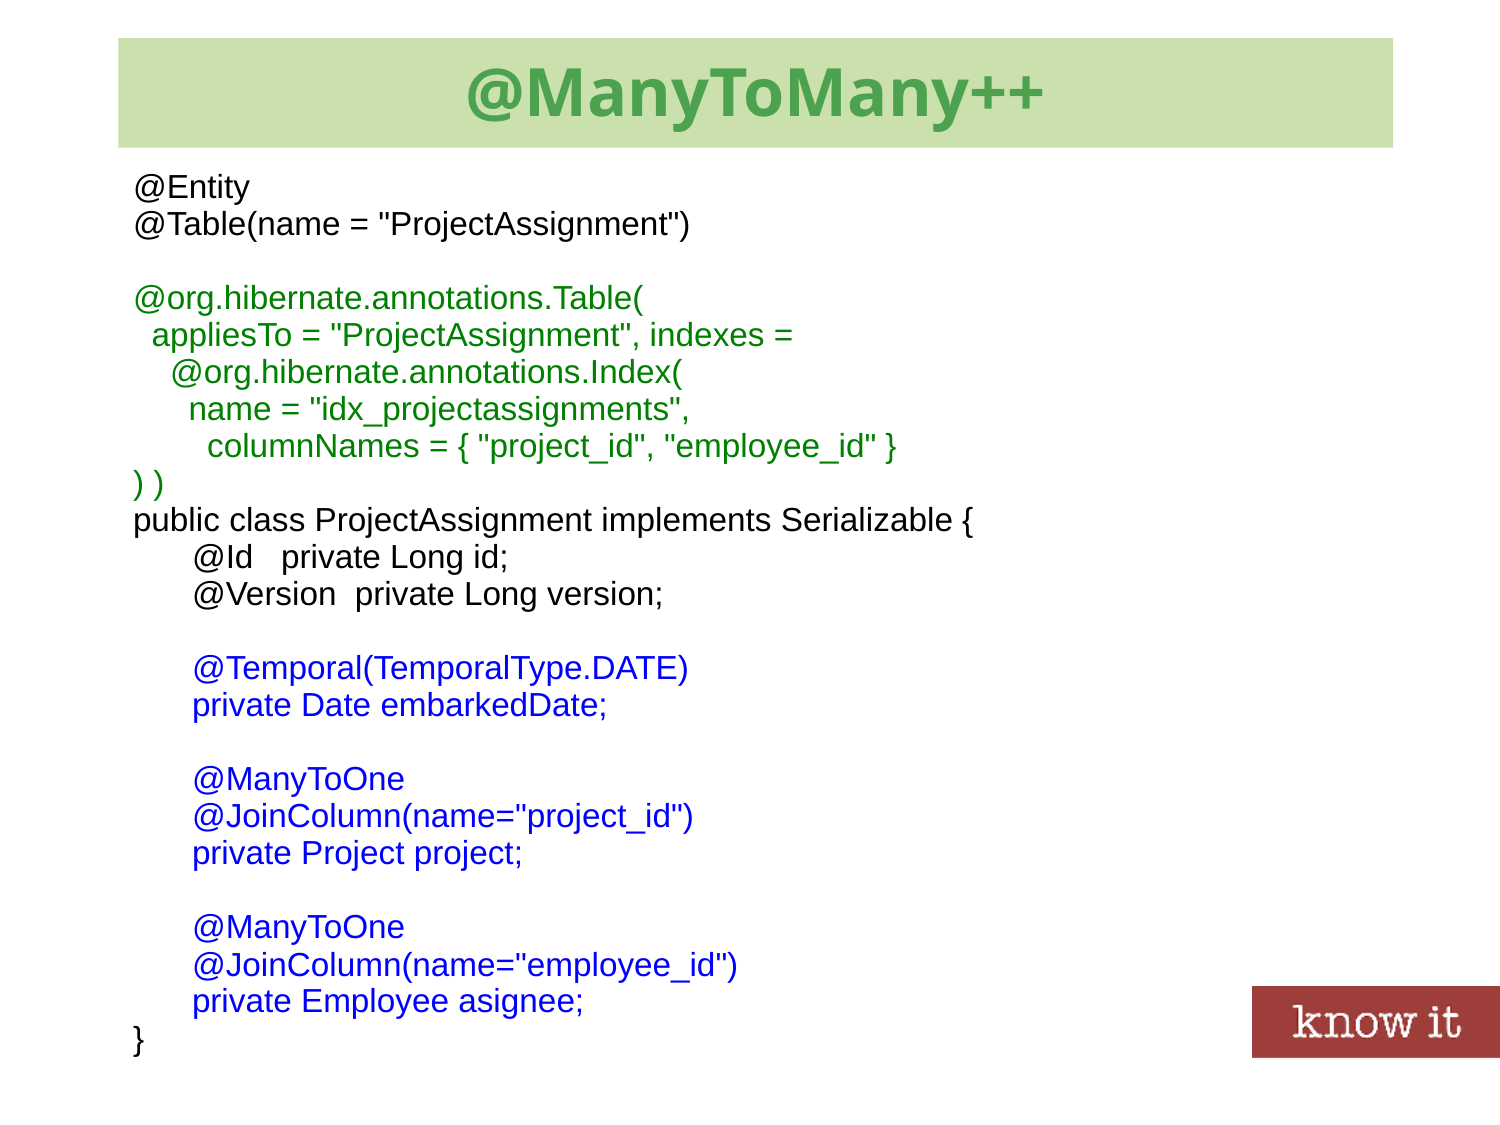

@ManyToMany++
@Entity
@Table(name = "ProjectAssignment")
@org.hibernate.annotations.Table(
 appliesTo = "ProjectAssignment", indexes =
 @org.hibernate.annotations.Index(
 name = "idx_projectassignments",
 columnNames = { "project_id", "employee_id" }
) )
public class ProjectAssignment implements Serializable {
	@Id private Long id;
	@Version private Long version;
	@Temporal(TemporalType.DATE)
	private Date embarkedDate;
	@ManyToOne
	@JoinColumn(name="project_id")
	private Project project;
	@ManyToOne
	@JoinColumn(name="employee_id")
	private Employee asignee;
}